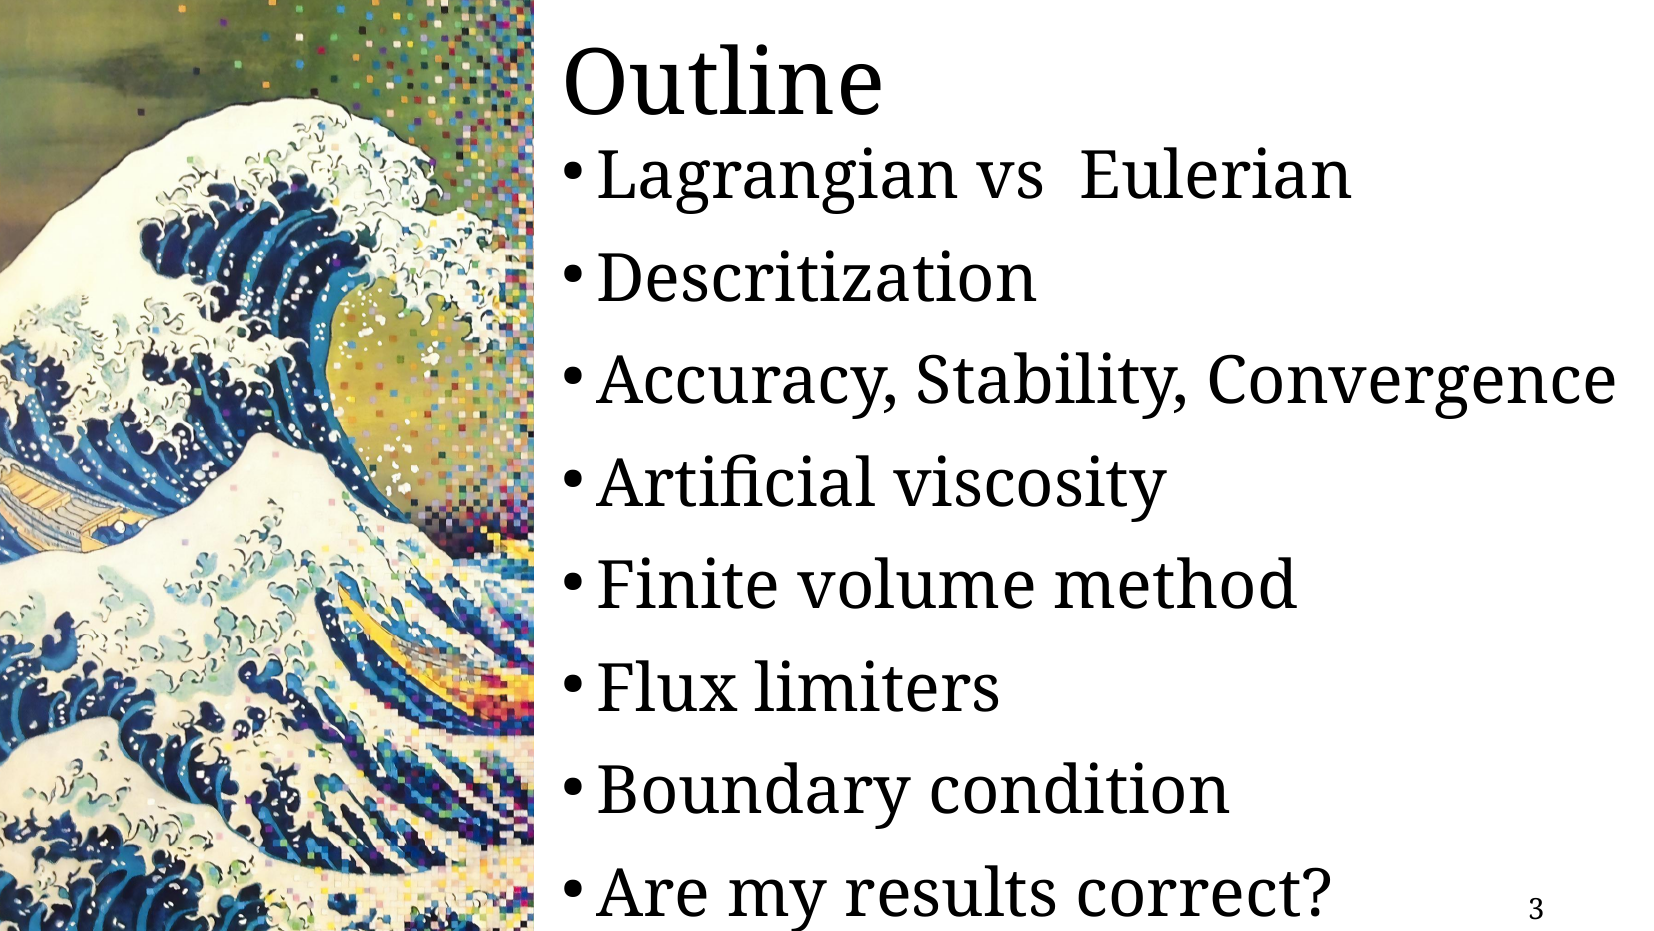

# Outline
Lagrangian vs Eulerian
Descritization
Accuracy, Stability, Convergence
Artificial viscosity
Finite volume method
Flux limiters
Boundary condition
Are my results correct?